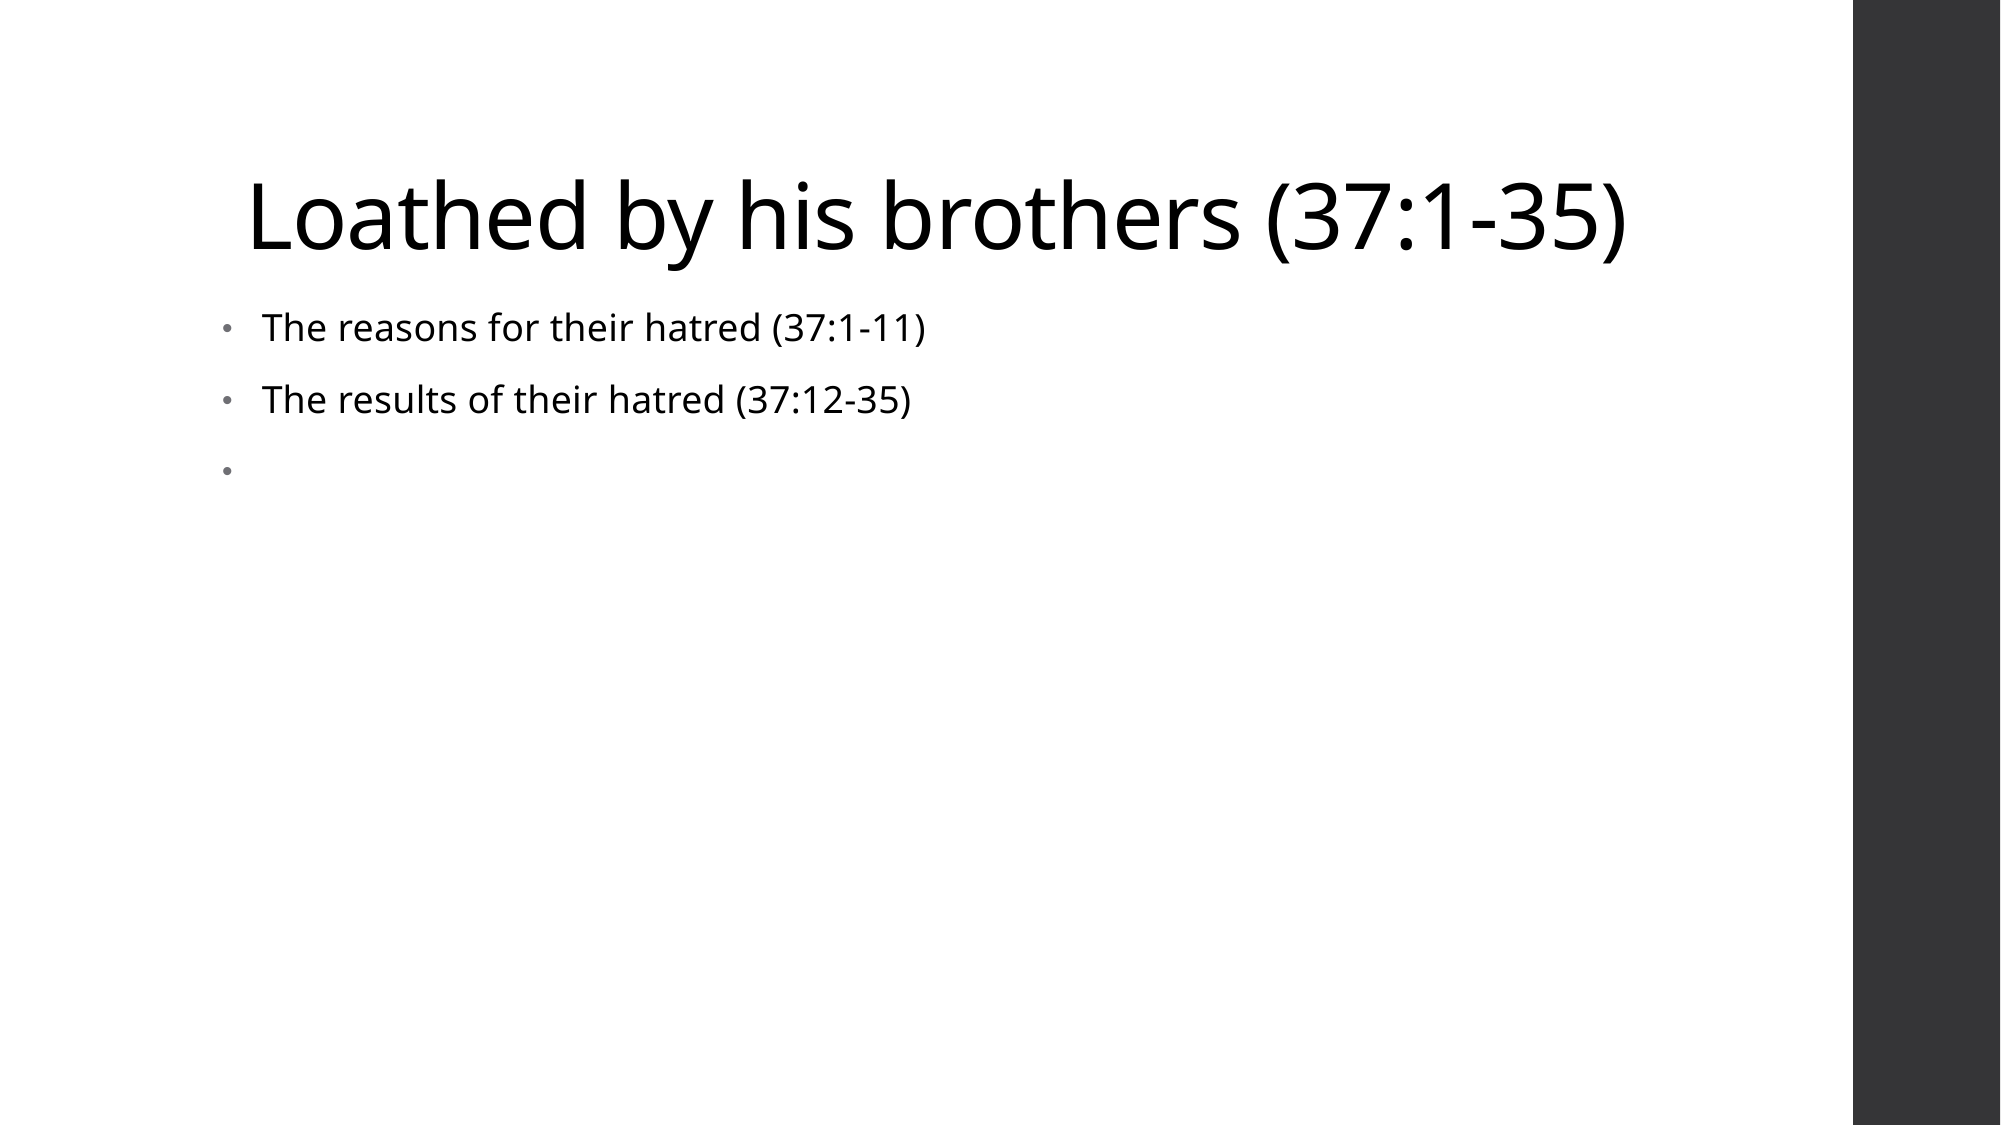

# Loathed by his brothers (37:1-35)
 The reasons for their hatred (37:1-11)
 The results of their hatred (37:12-35)